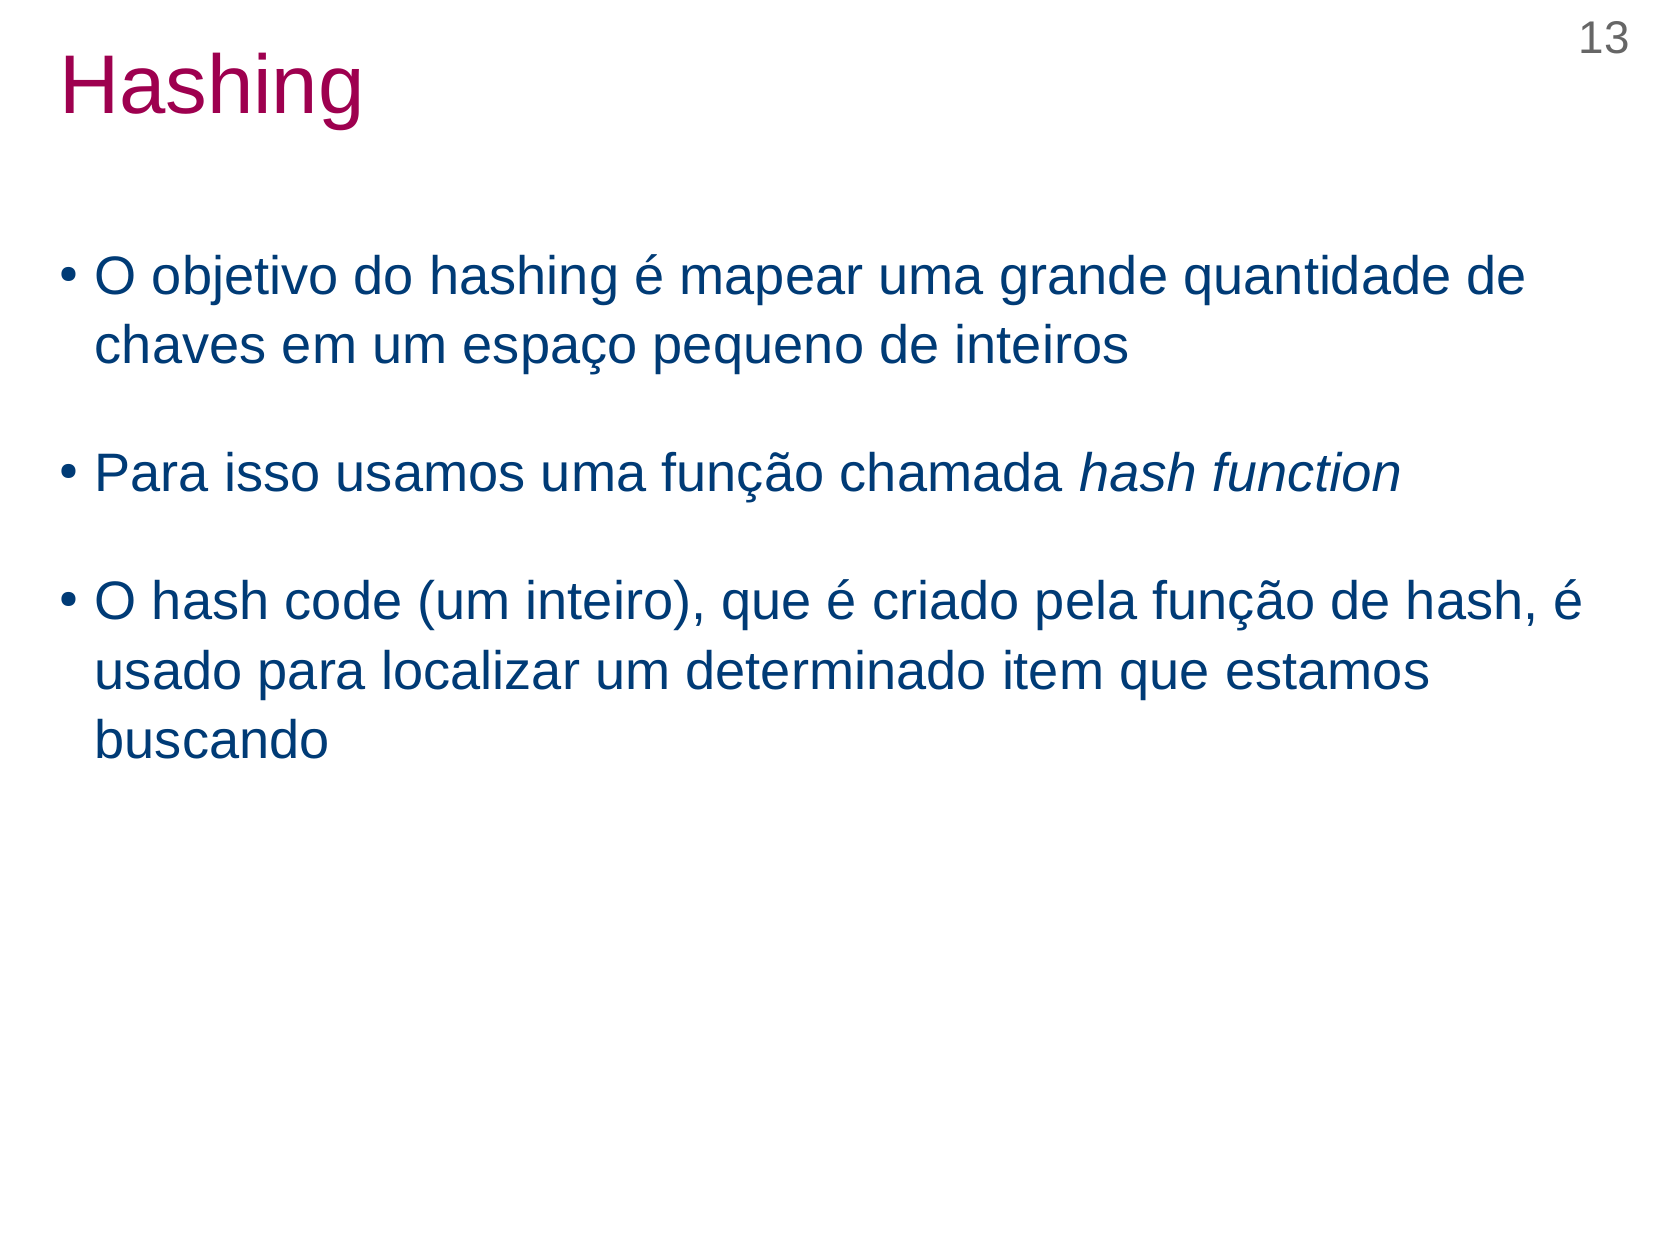

13
# Hashing
O objetivo do hashing é mapear uma grande quantidade de chaves em um espaço pequeno de inteiros
Para isso usamos uma função chamada hash function
O hash code (um inteiro), que é criado pela função de hash, é usado para localizar um determinado item que estamos buscando